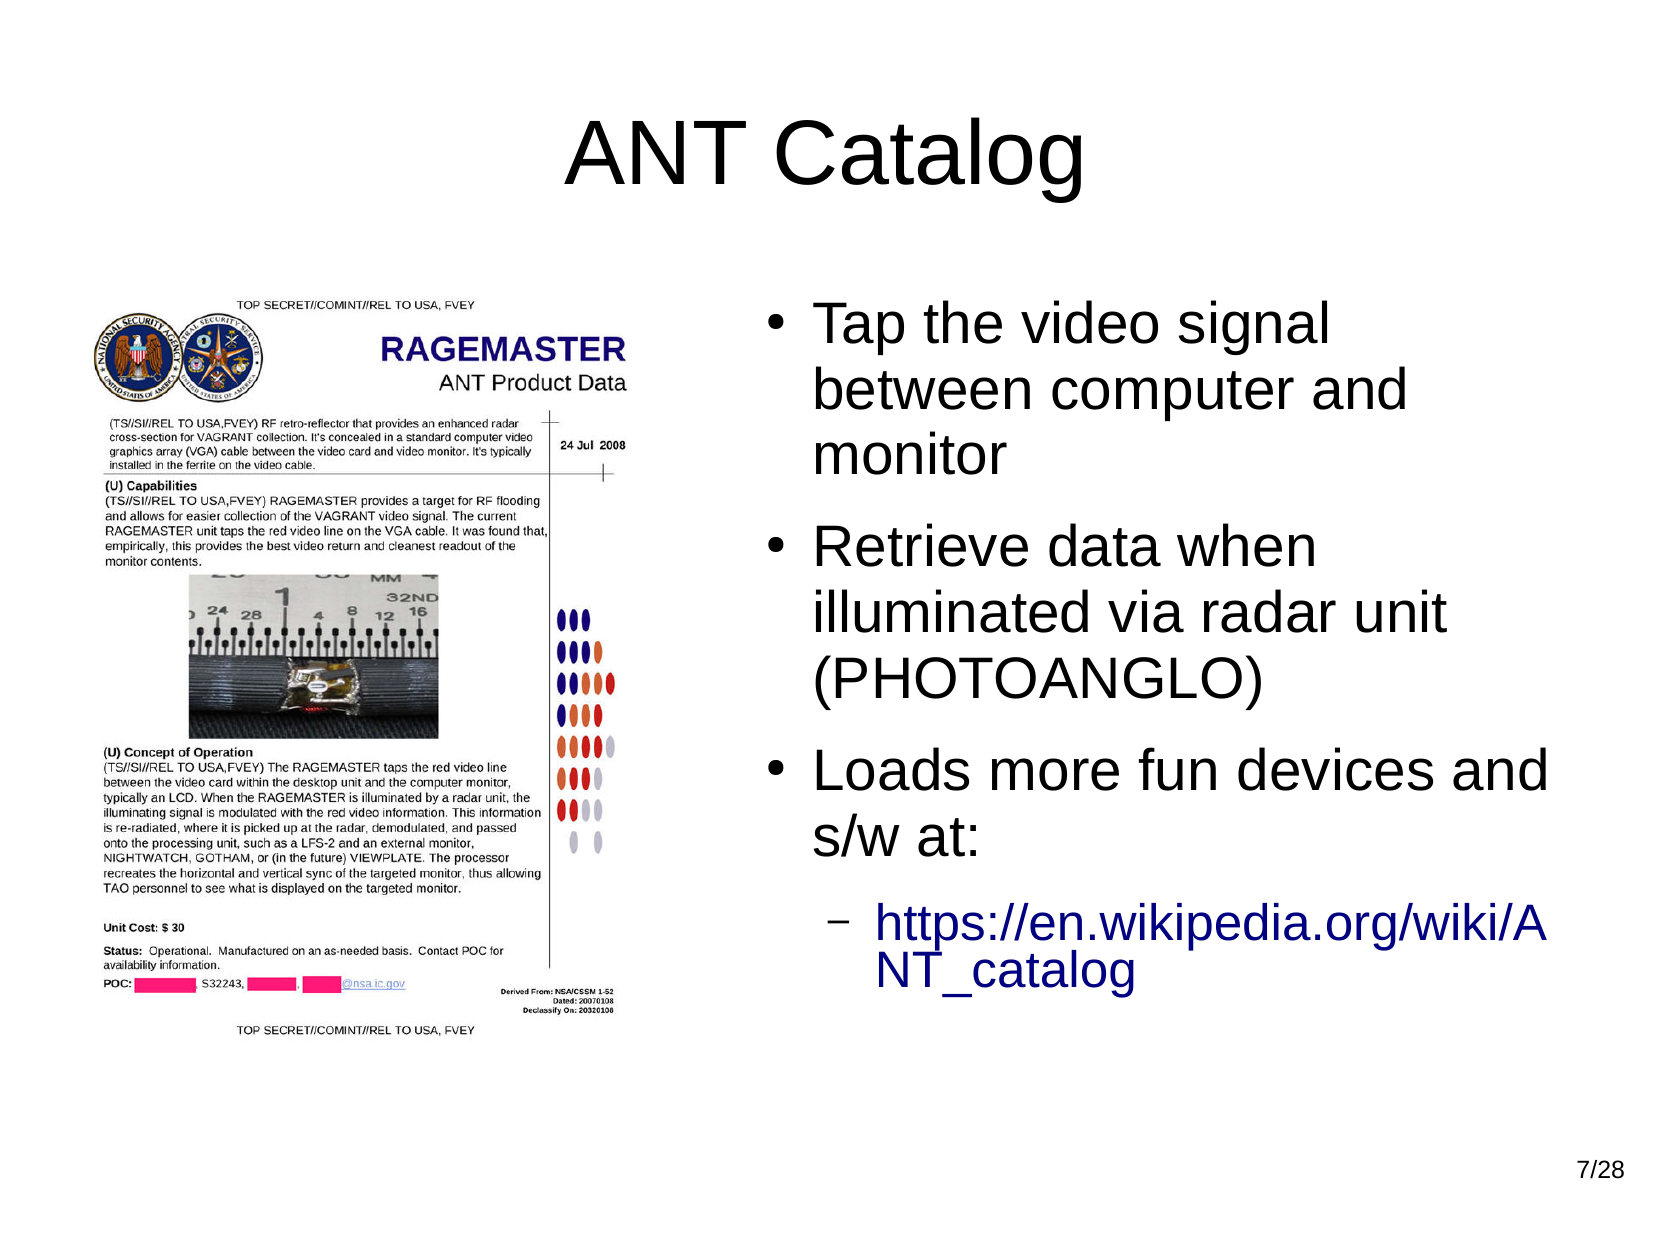

# ANT Catalog
Tap the video signal between computer and monitor
Retrieve data when illuminated via radar unit (PHOTOANGLO)
Loads more fun devices and s/w at:
https://en.wikipedia.org/wiki/ANT_catalog